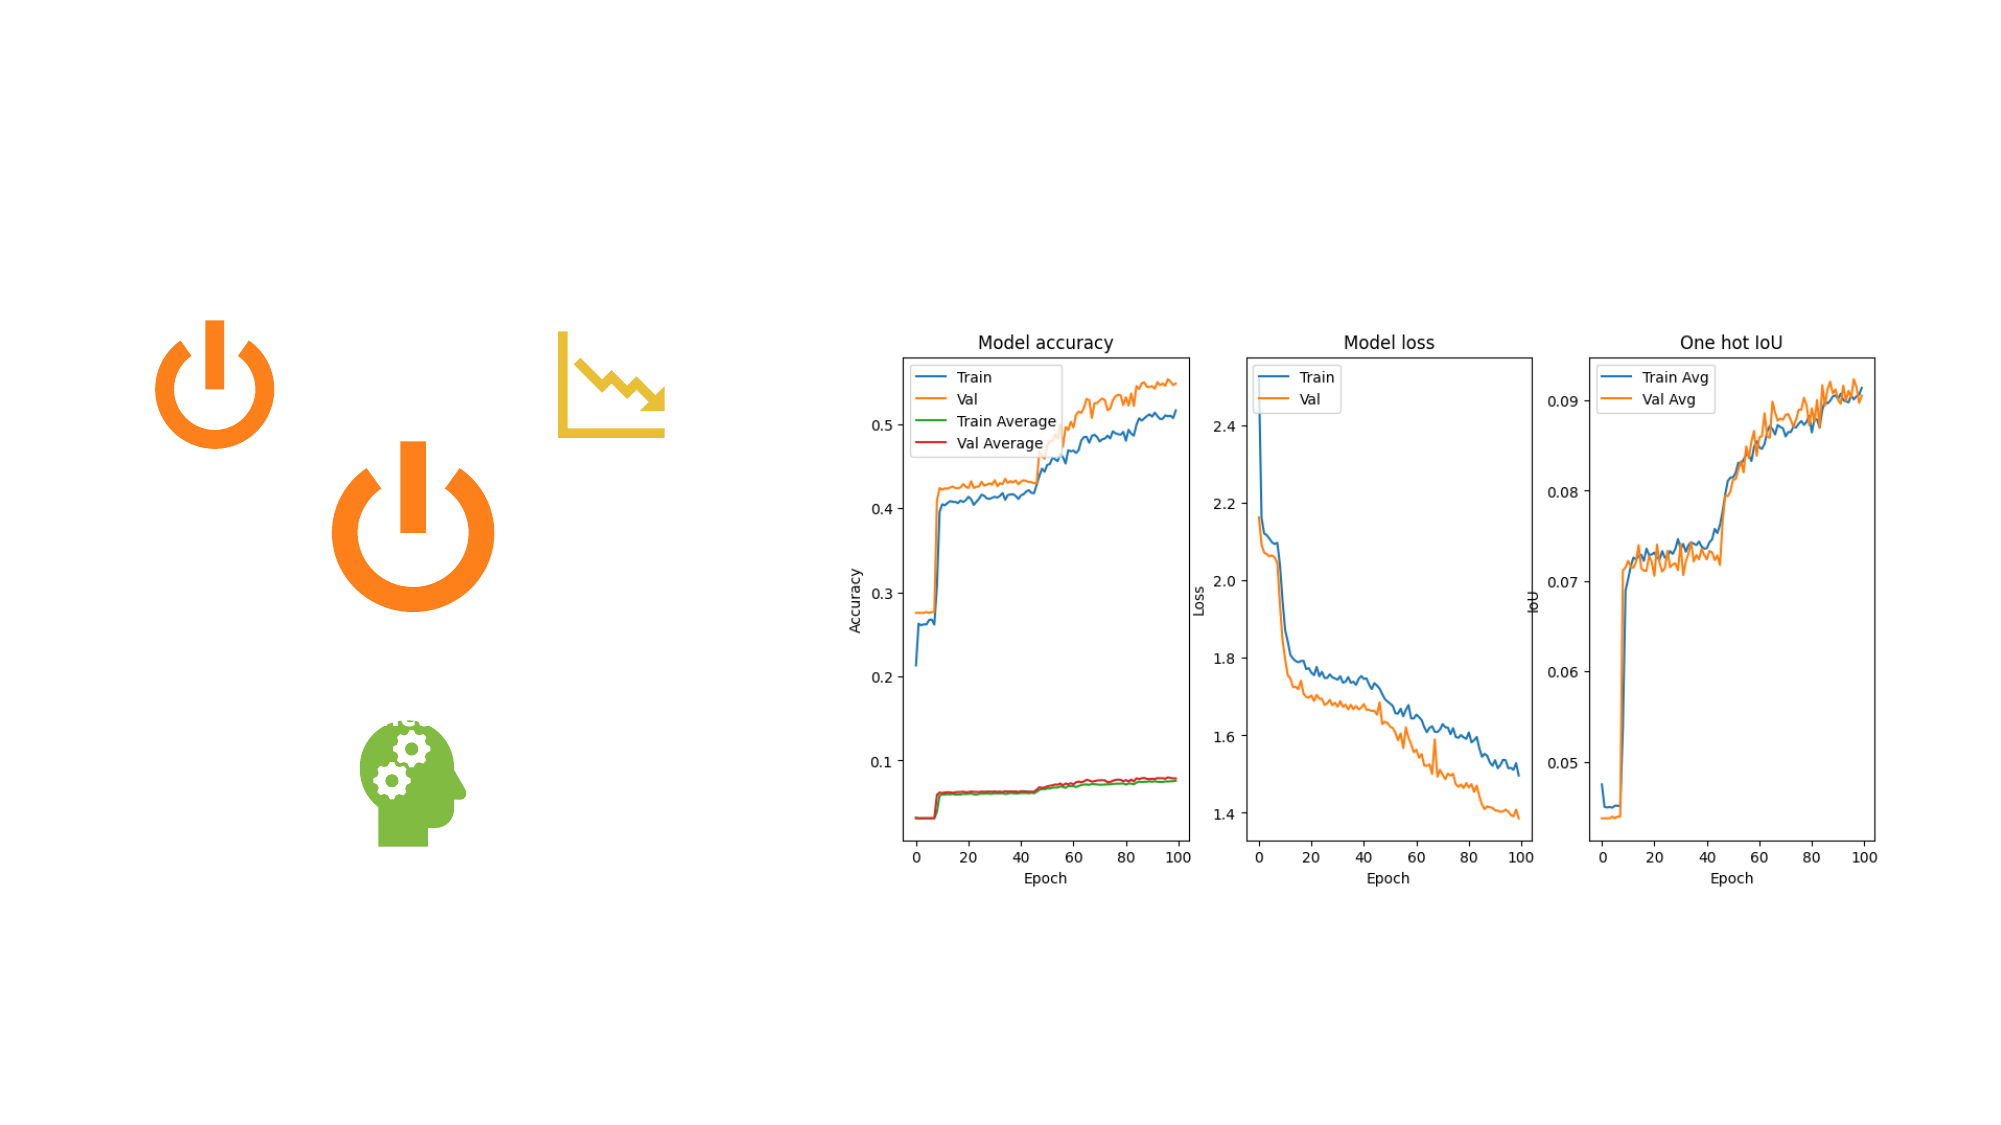

# Activation functions
Sigmoid/Tgh activation function experimented as an alternative
Dropped due to poor performances
Future perspectives: trainable activation functions
Sigmoid activation function
Tanh activation function